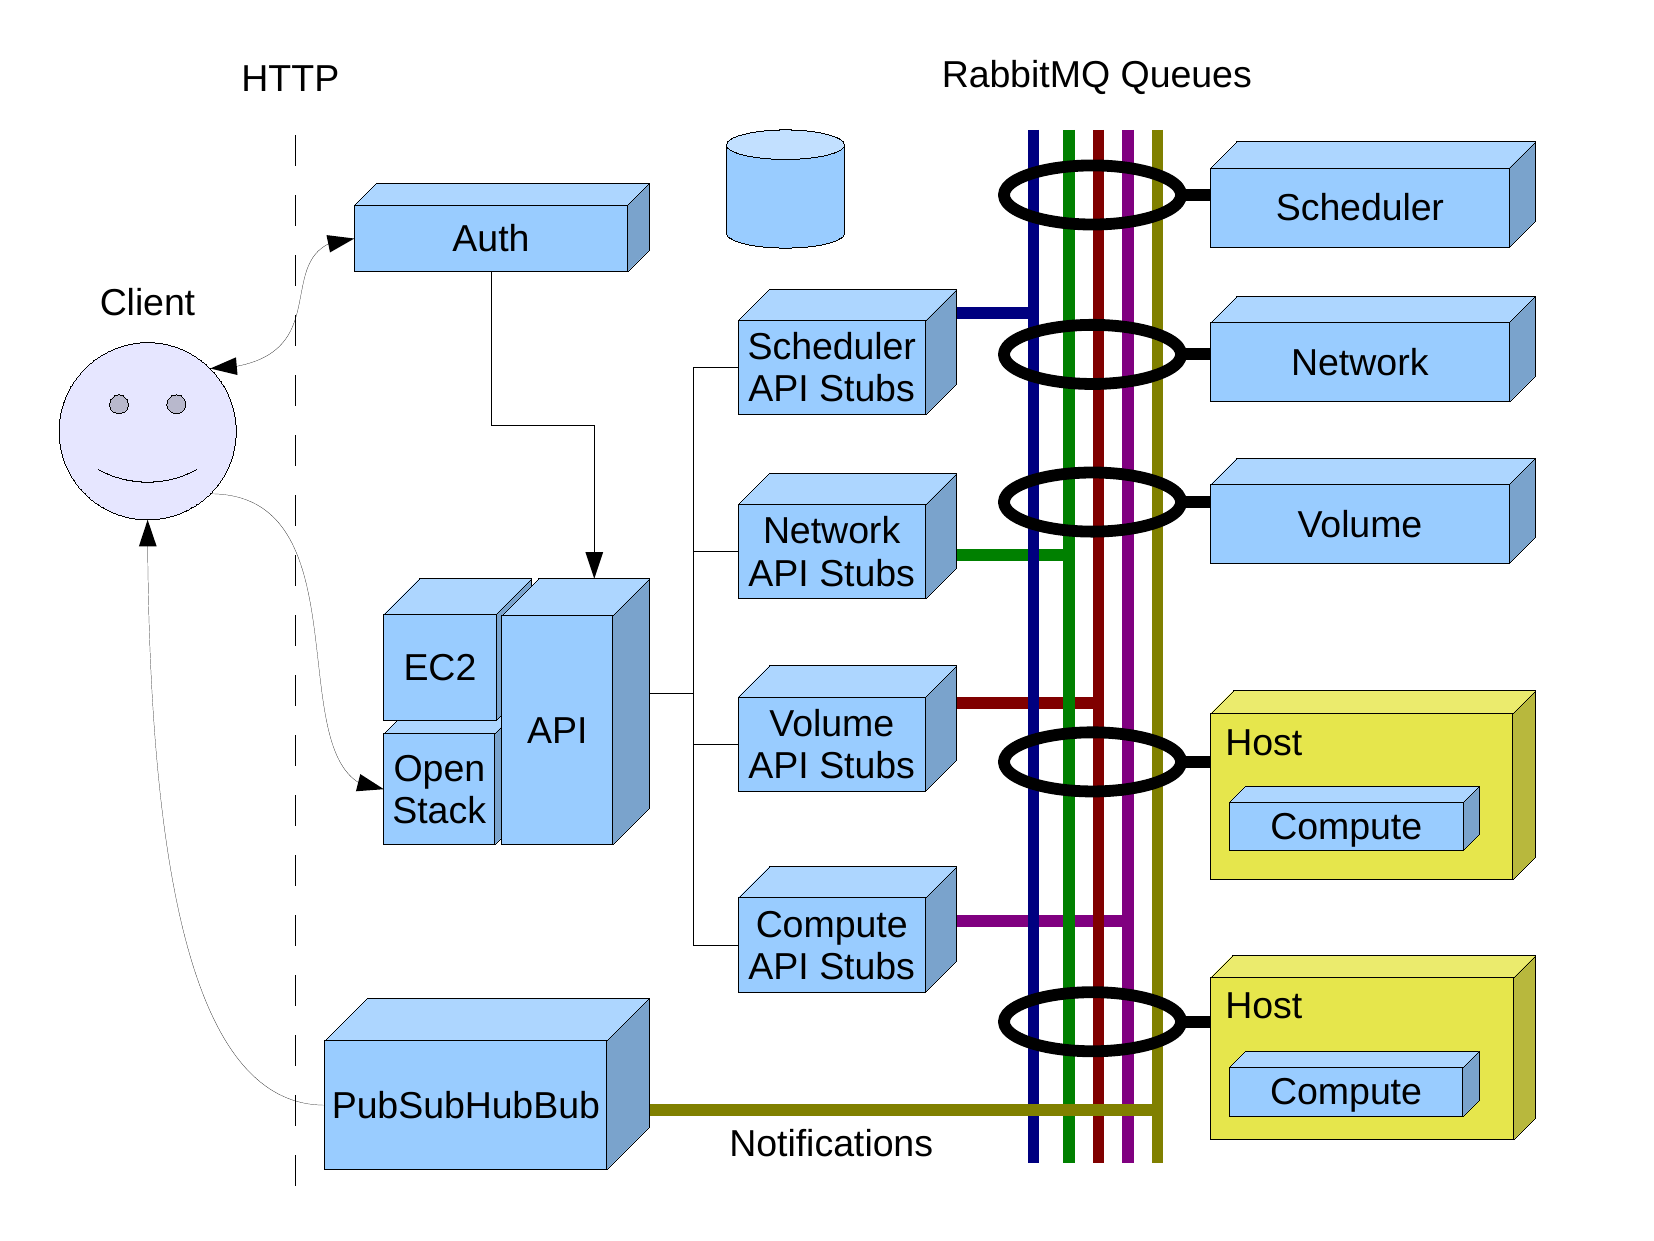

RabbitMQ Queues
HTTP
Scheduler
Auth
Client
Scheduler
Scheduler
API Stubs
Network
Volume
Network
Network
API Stubs
EC2
API
Volume
Volume
API Stubs
Host
Open
Stack
Compute
Glance
Compute
API Stubs
Host
PubSubHubBub
Compute
Notifications